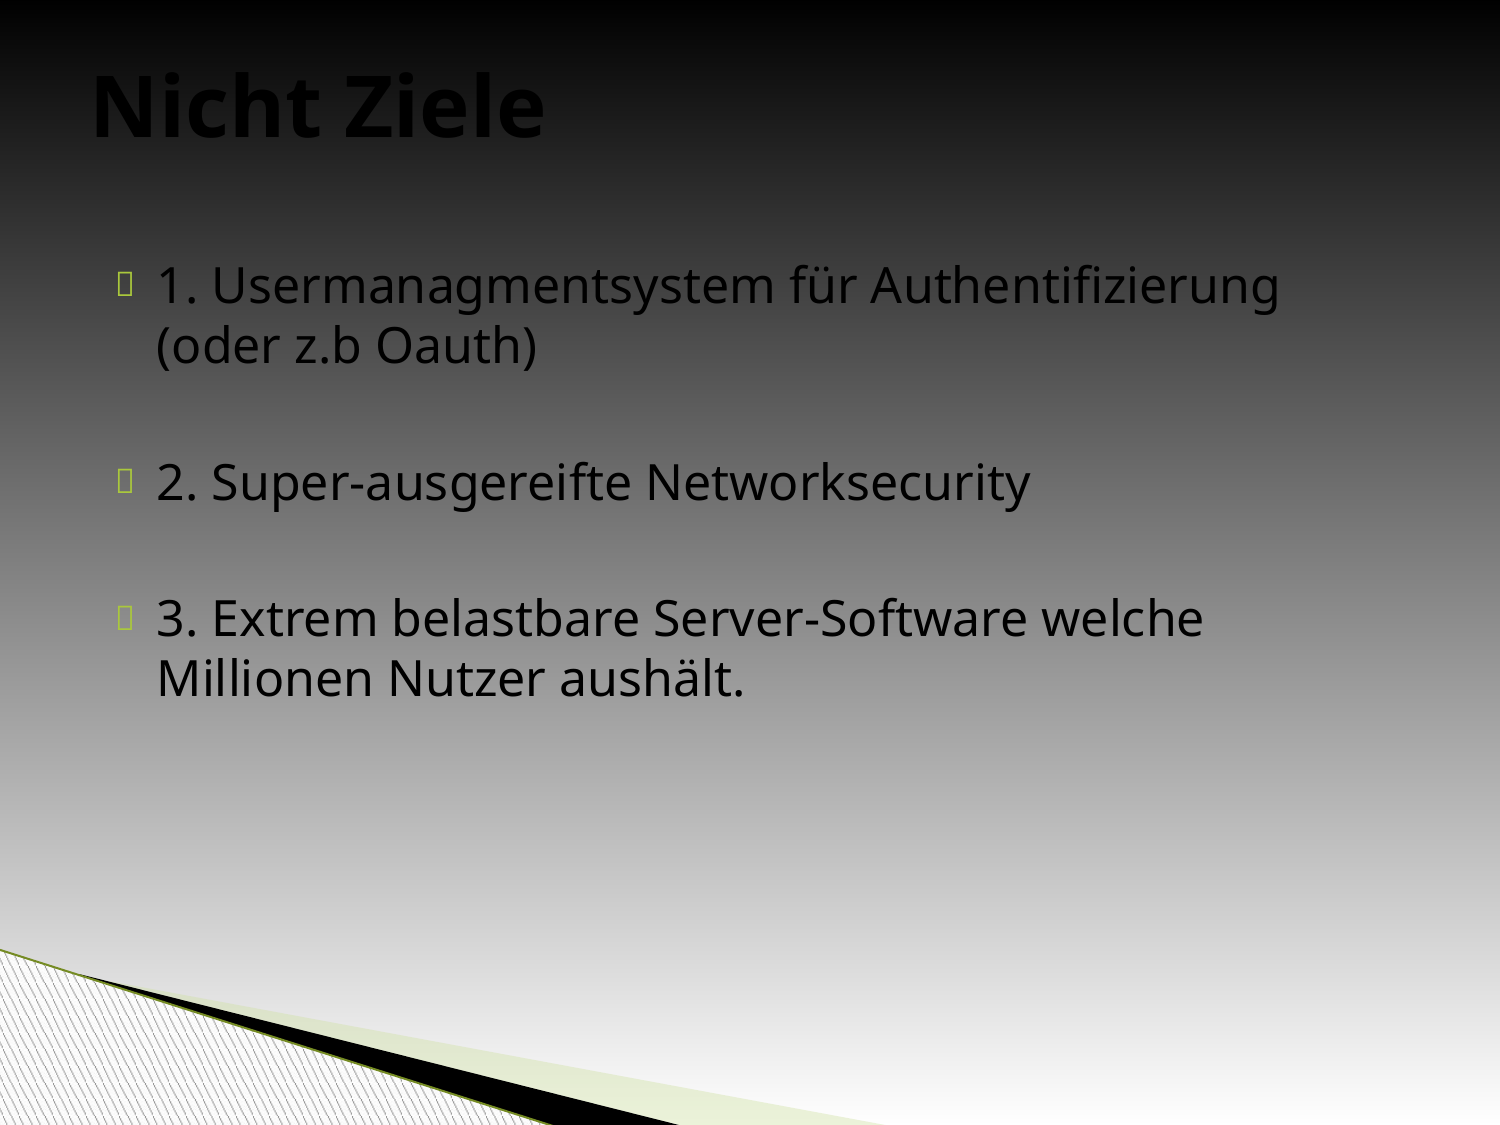

# Nicht Ziele
1. Usermanagmentsystem für Authentifizierung (oder z.b Oauth)
2. Super-ausgereifte Networksecurity
3. Extrem belastbare Server-Software welche Millionen Nutzer aushält.